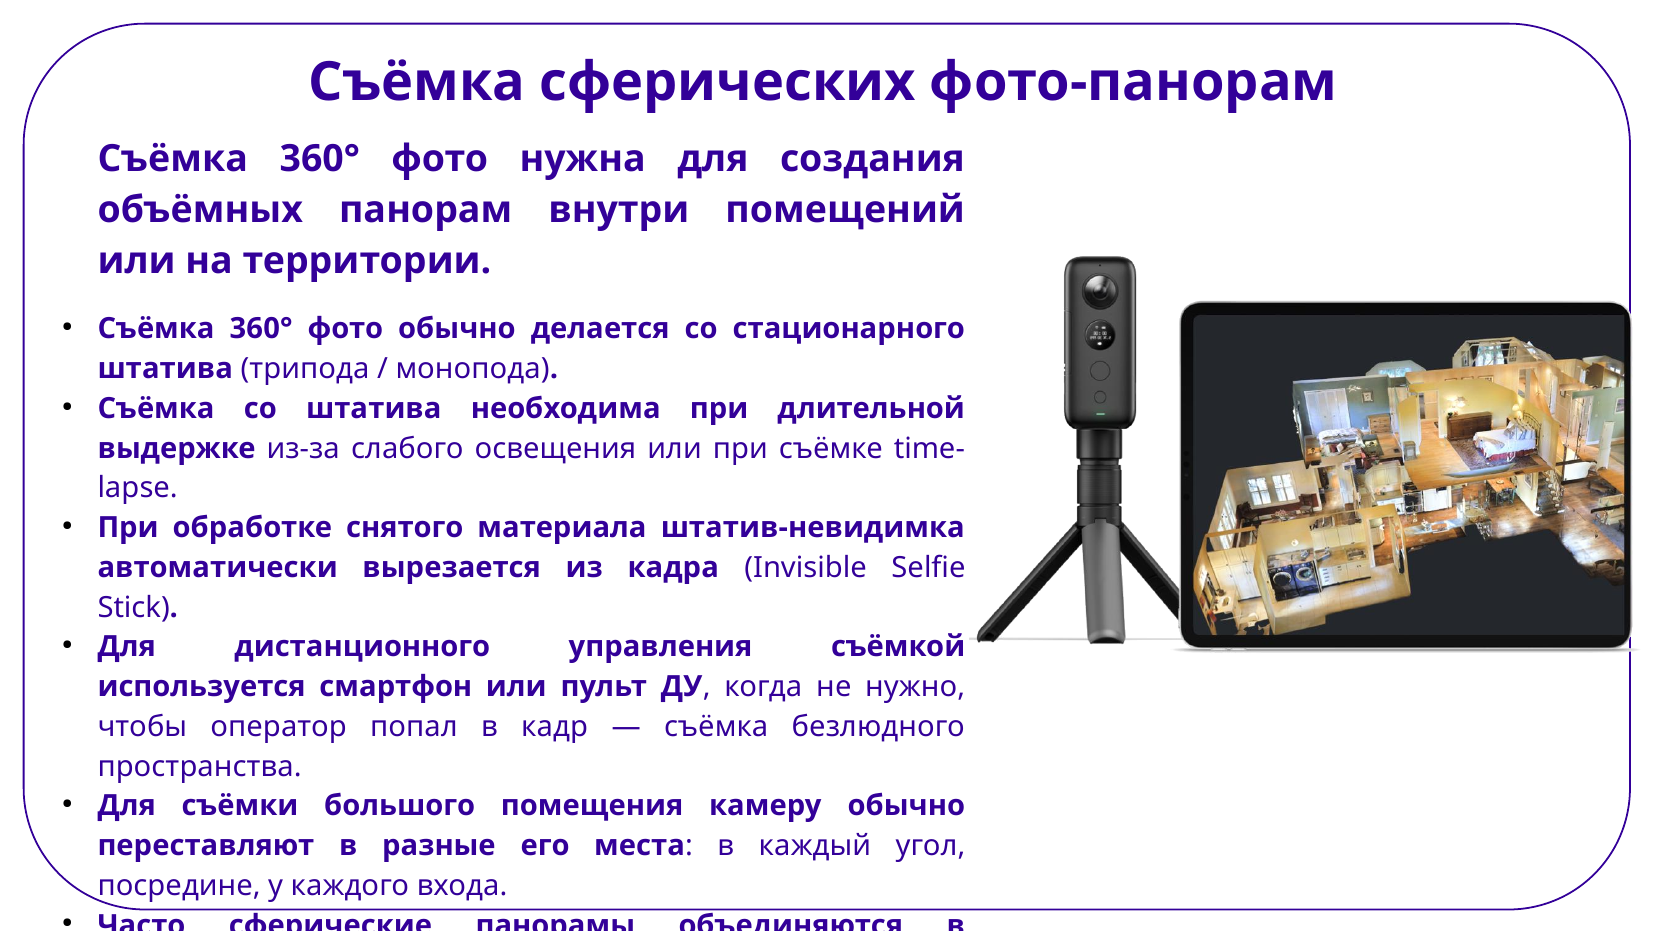

Съёмка сферических фото-панорам
Съёмка 360° фото нужна для создания объёмных панорам внутри помещений или на территории.
Съёмка 360° фото обычно делается со стационарного штатива (трипода / монопода).
Съёмка со штатива необходима при длительной выдержке из-за слабого освещения или при съёмке time-lapse.
При обработке снятого материала штатив-невидимка автоматически вырезается из кадра (Invisible Selfie Stick).
Для дистанционного управления съёмкой используется смартфон или пульт ДУ, когда не нужно, чтобы оператор попал в кадр — съёмка безлюдного пространства.
Для съёмки большого помещения камеру обычно переставляют в разные его места: в каждый угол, посредине, у каждого входа.
Часто сферические панорамы объединяются в последовательность (virtual tour) с добавлением переходов и дополнительной информации.
Результат — фотография в сферическом формате, которую можно просматривать, выбирая направление обзора.